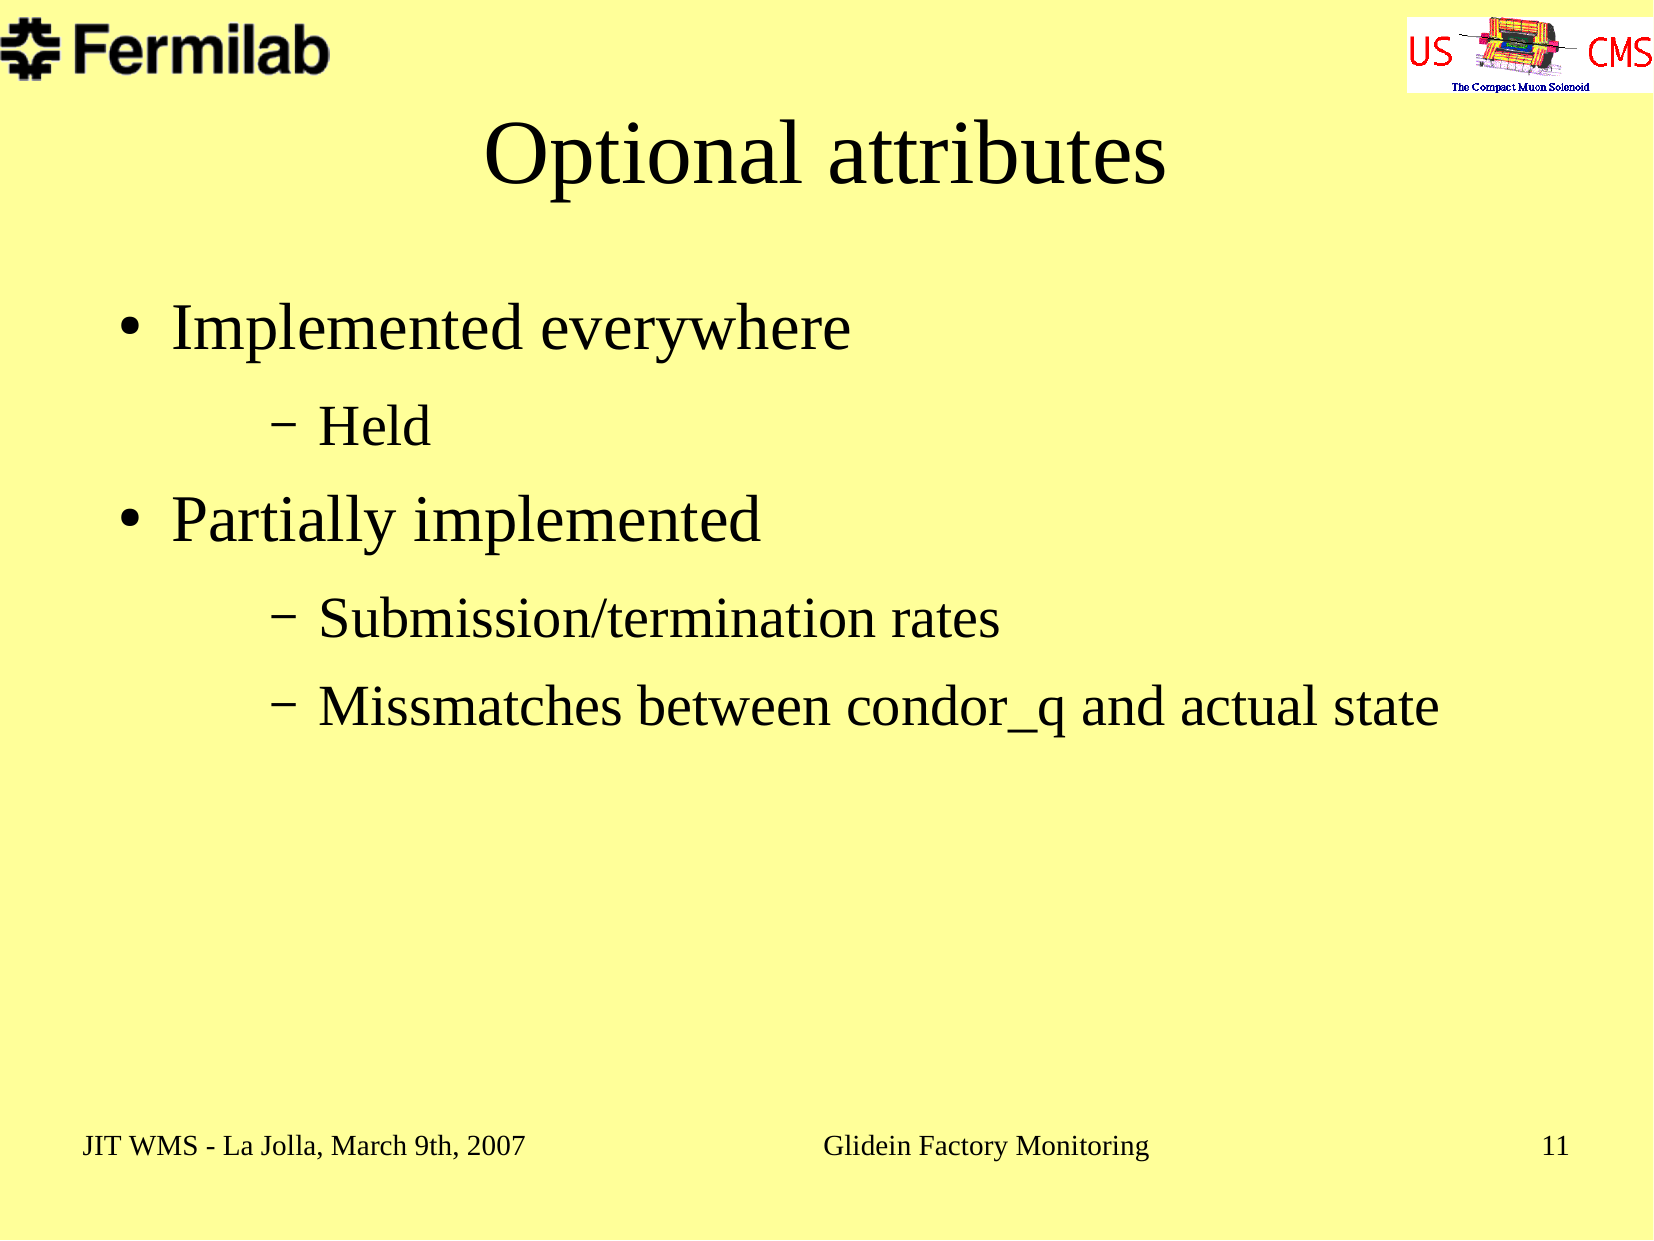

# Optional attributes
Implemented everywhere
Held
Partially implemented
Submission/termination rates
Missmatches between condor_q and actual state
JIT WMS - La Jolla, March 9th, 2007
Glidein Factory Monitoring
11